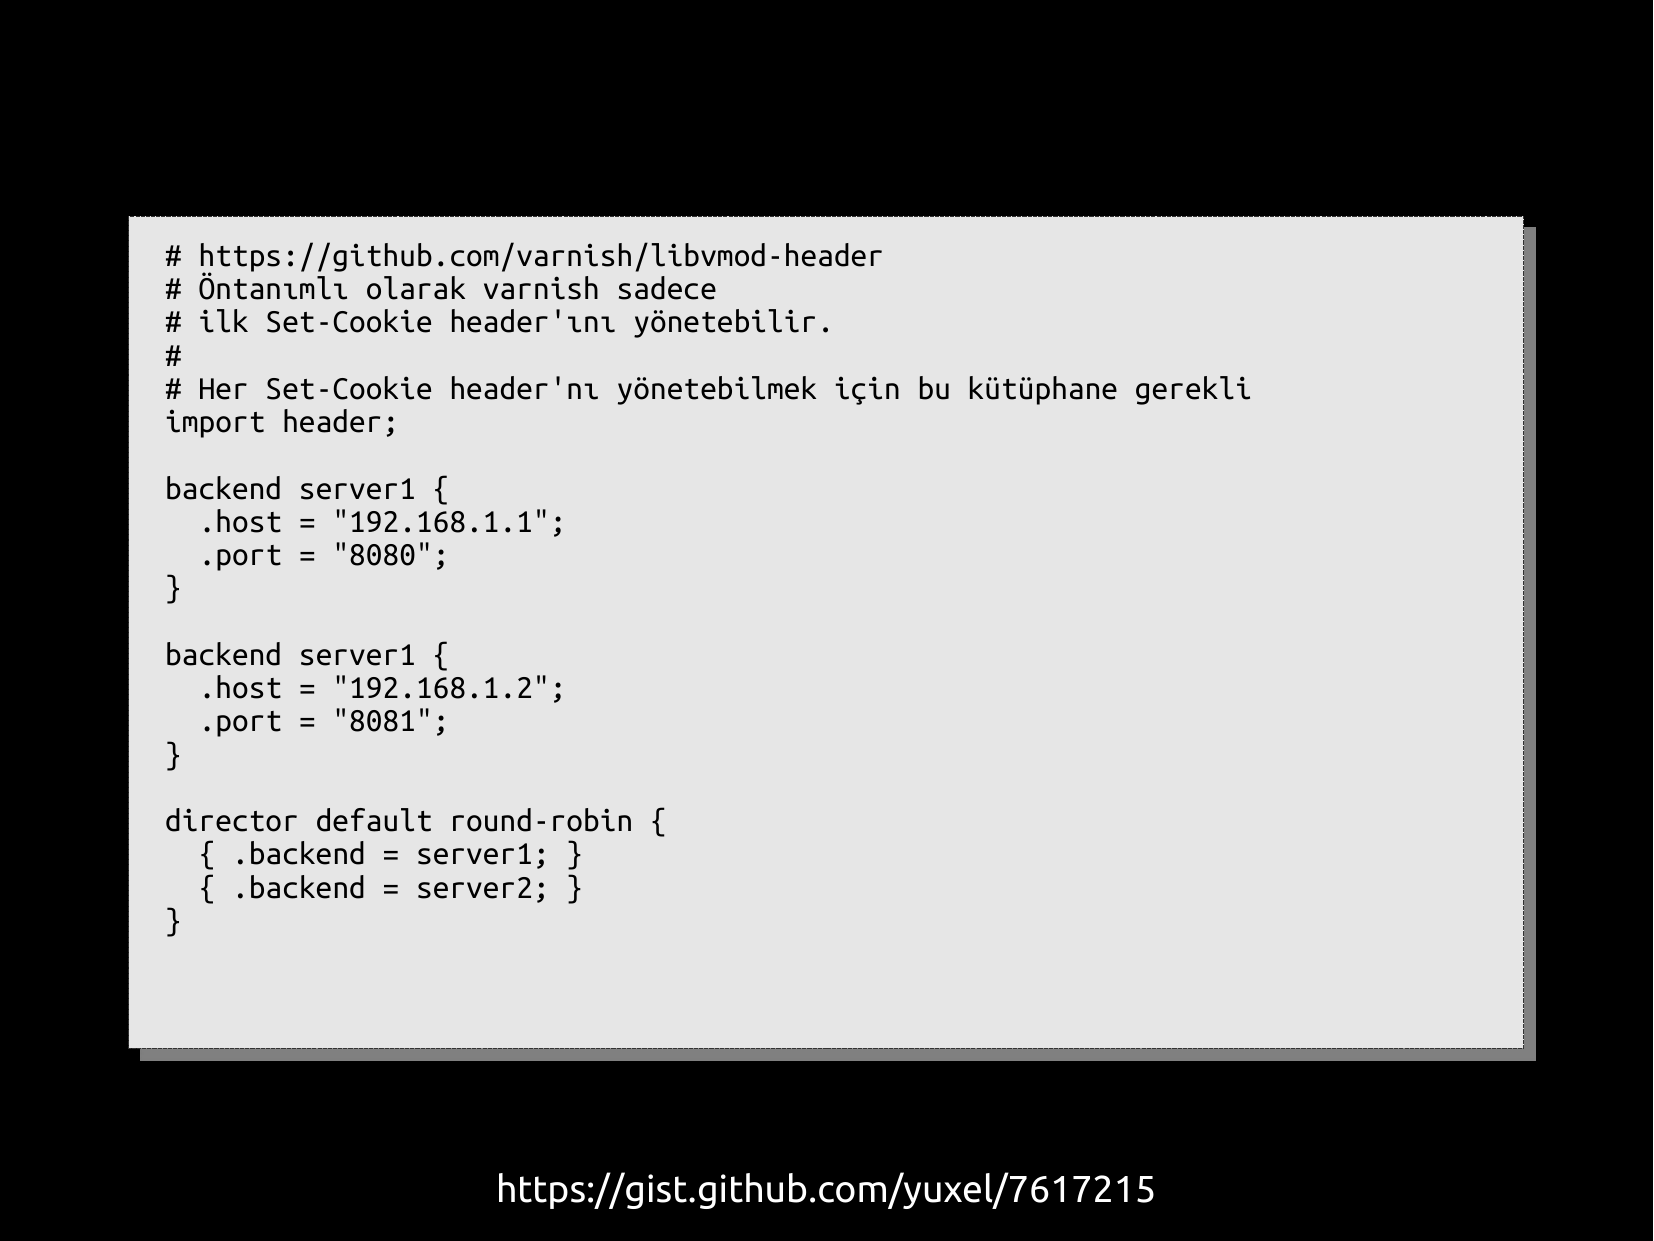

# https://github.com/varnish/libvmod-header
# Öntanımlı olarak varnish sadece
# ilk Set-Cookie header'ını yönetebilir.
#
# Her Set-Cookie header'nı yönetebilmek için bu kütüphane gerekli
import header;
backend server1 {
 .host = "192.168.1.1";
 .port = "8080";
}
backend server1 {
 .host = "192.168.1.2";
 .port = "8081";
}
director default round-robin {
 { .backend = server1; }
 { .backend = server2; }
}
https://gist.github.com/yuxel/7617215